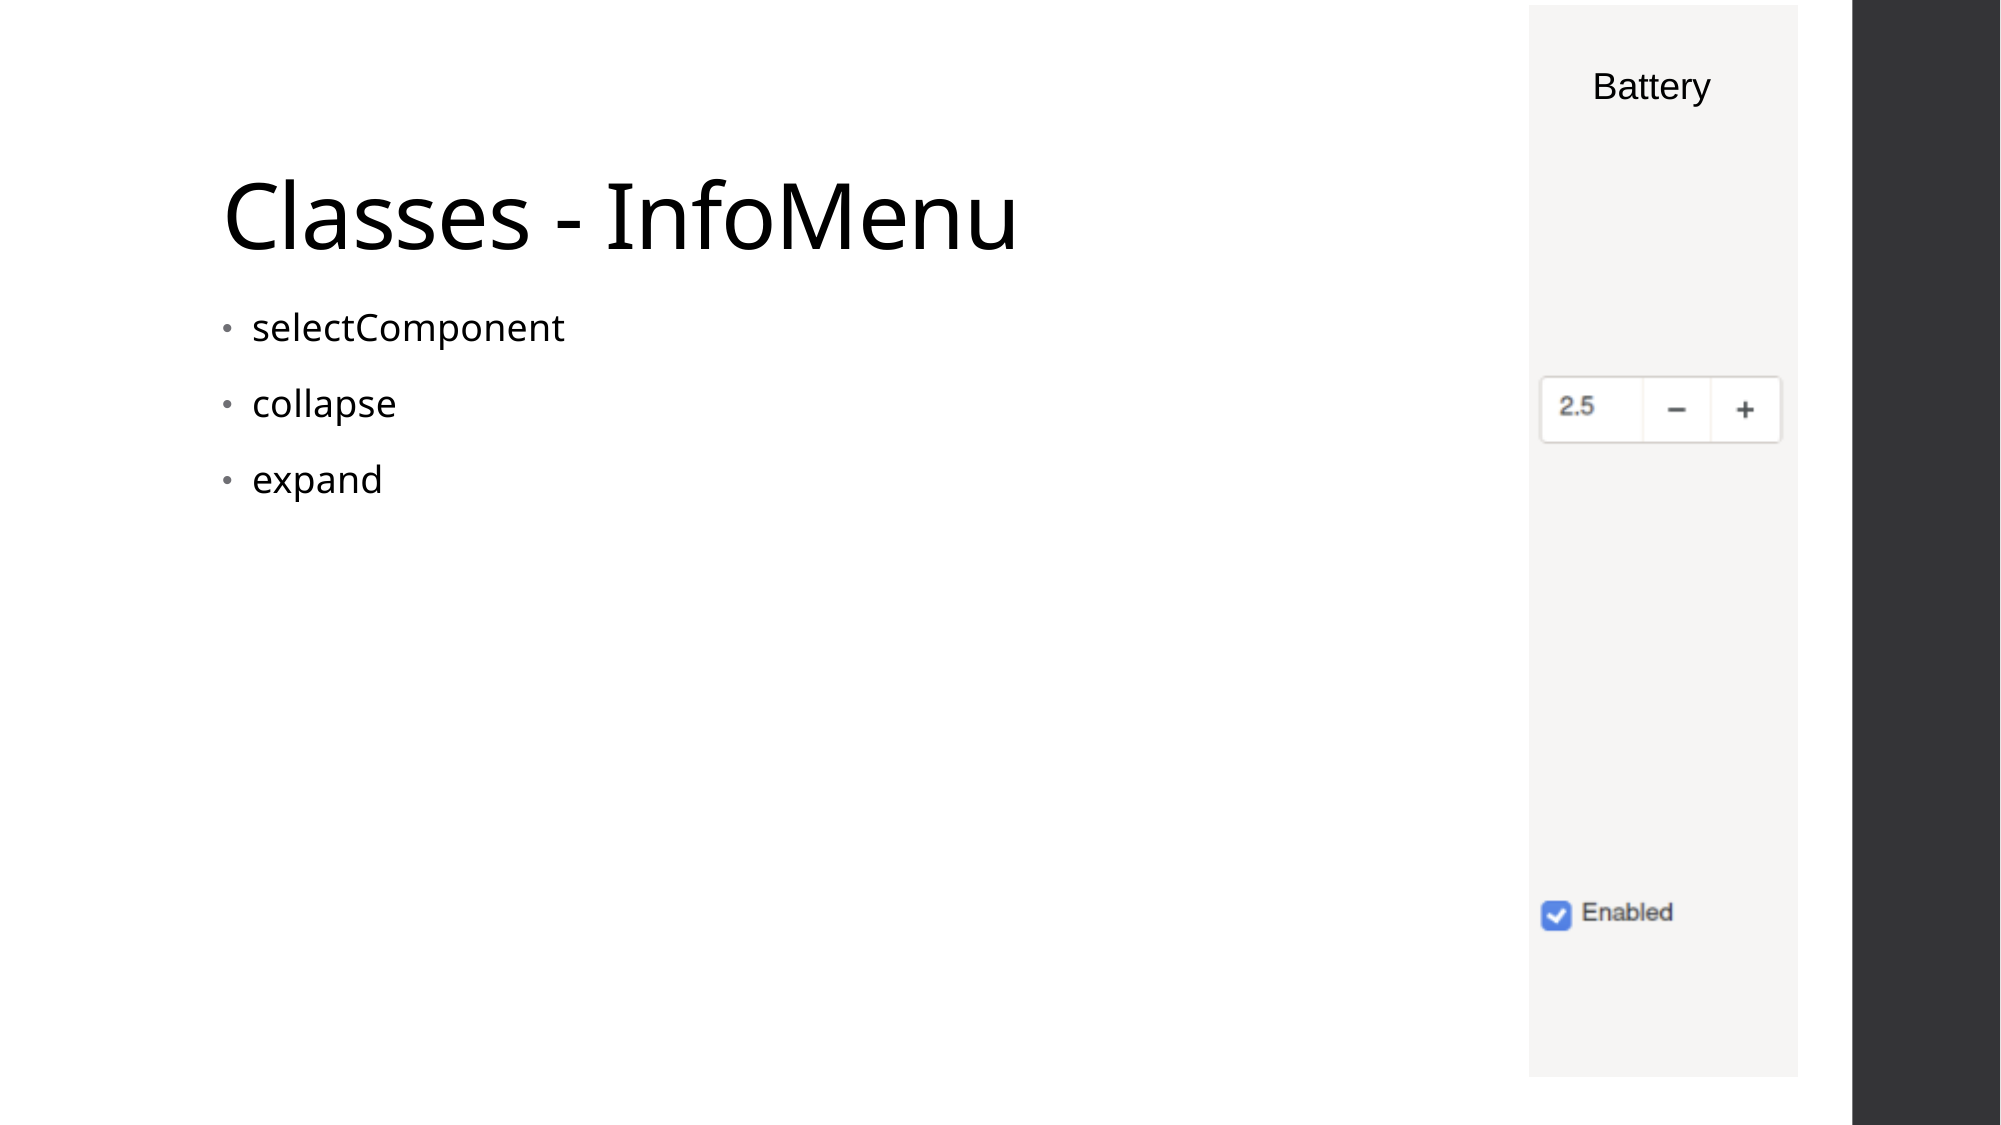

Battery
# Classes - InfoMenu
selectComponent
collapse
expand